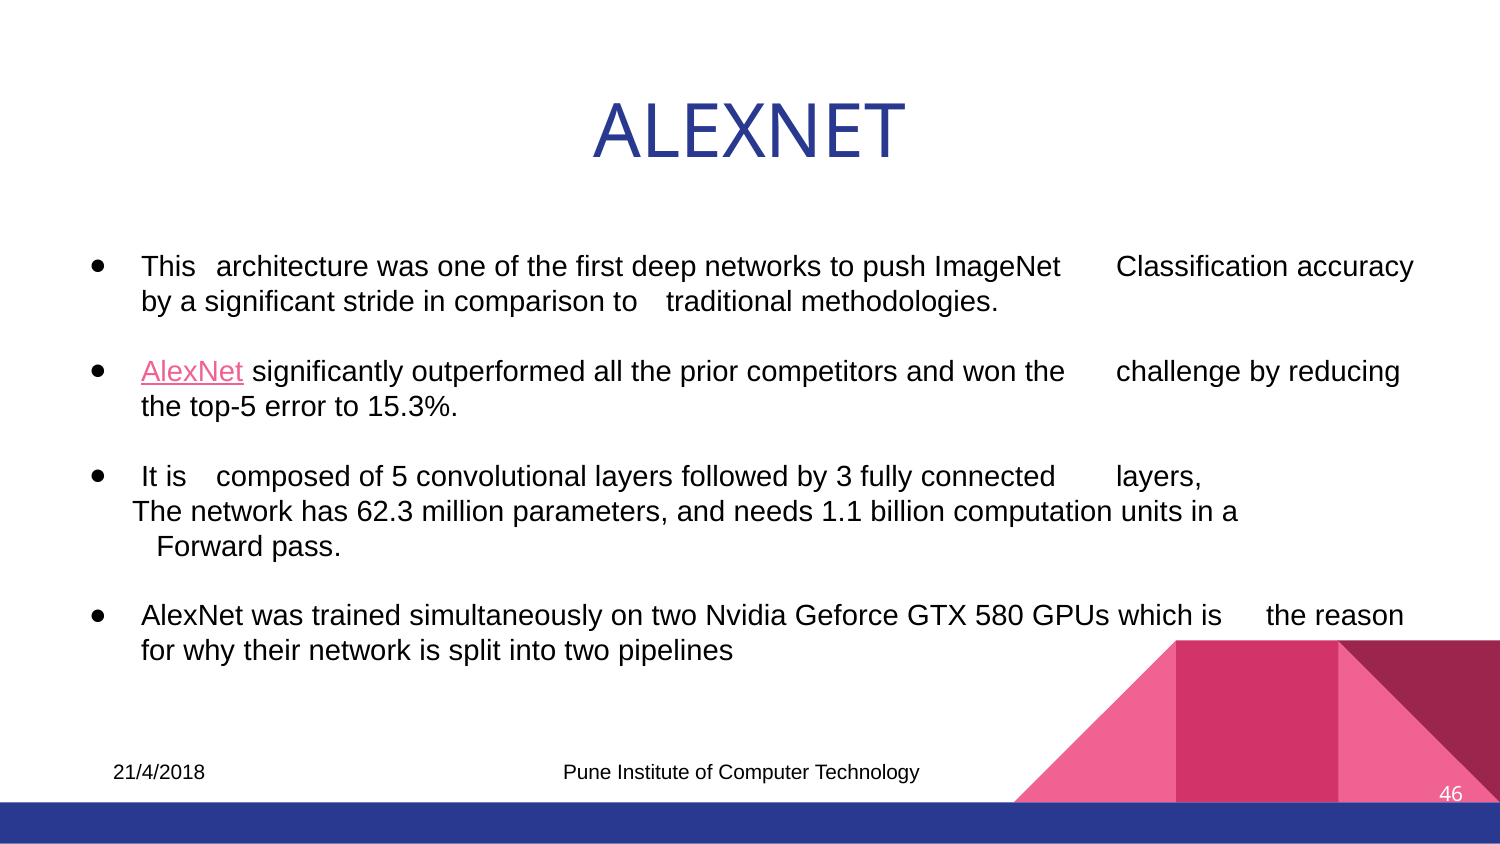

# ALEXNET
This 	architecture was one of the first deep networks to push ImageNet 	Classification accuracy by a significant stride in comparison to 	traditional methodologies.
AlexNet significantly outperformed all the prior competitors and won the 	challenge by reducing the top-5 error to 15.3%.
It is 	composed of 5 convolutional layers followed by 3 fully connected 	layers,
 The network has 62.3 million parameters, and needs 1.1 billion computation units in a Forward pass.
AlexNet was trained simultaneously on two Nvidia Geforce GTX 580 GPUs which is 	the reason for why their network is split into two pipelines